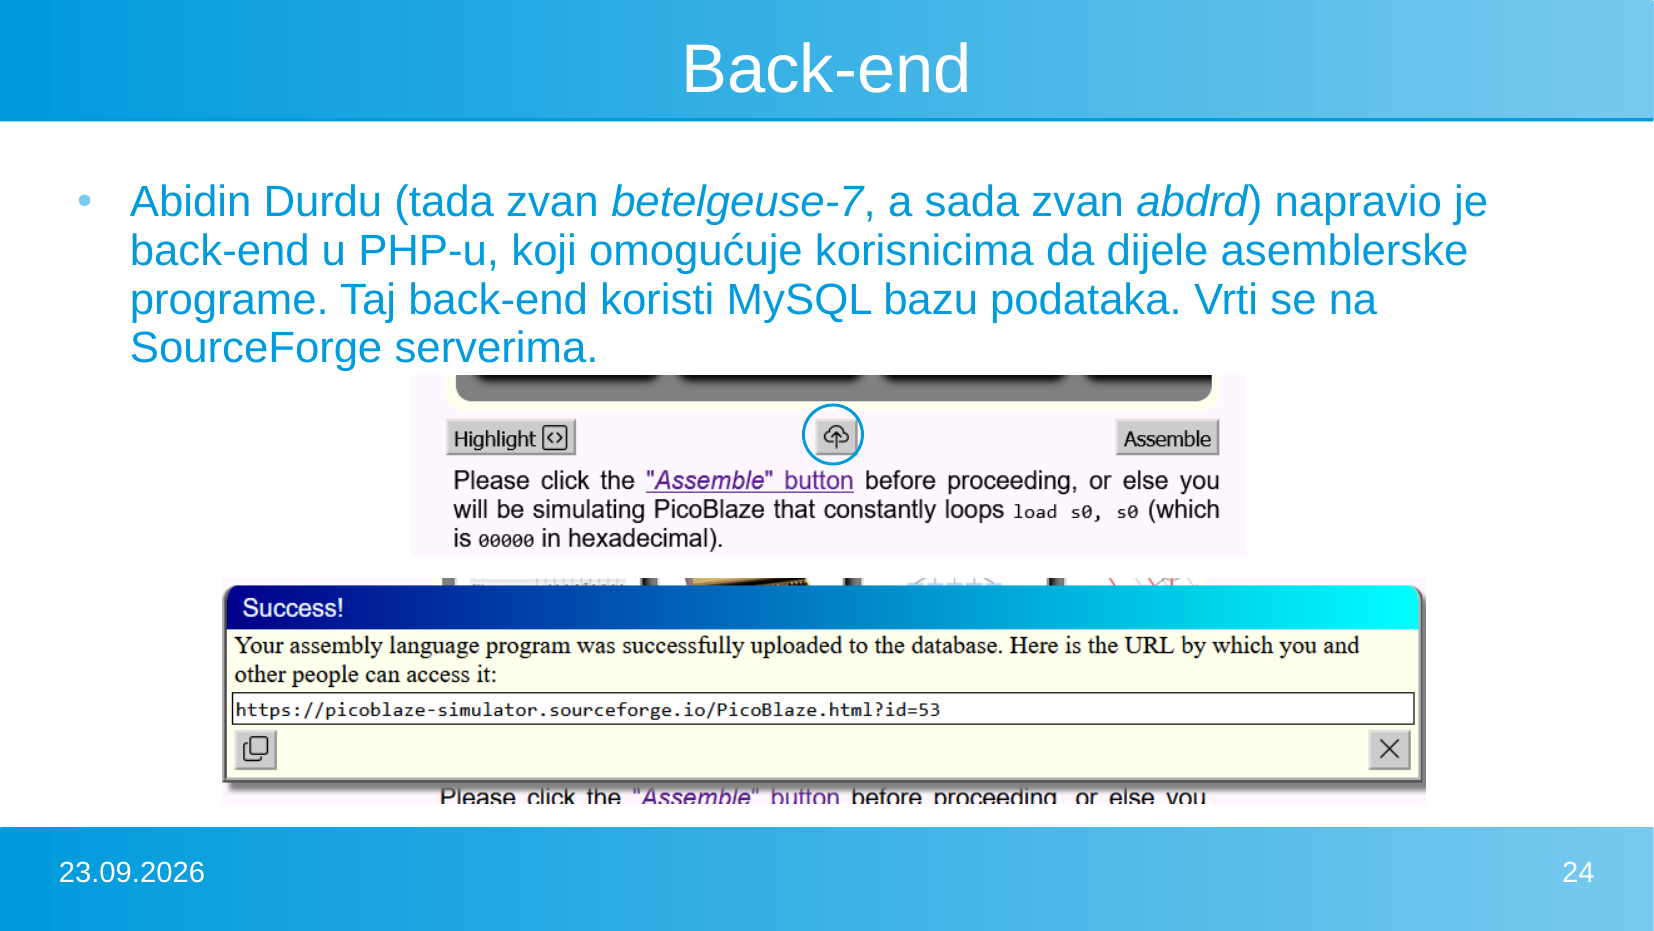

# Back-end
Abidin Durdu (tada zvan betelgeuse-7, a sada zvan abdrd) napravio je back-end u PHP-u, koji omogućuje korisnicima da dijele asemblerske programe. Taj back-end koristi MySQL bazu podataka. Vrti se na SourceForge serverima.
24